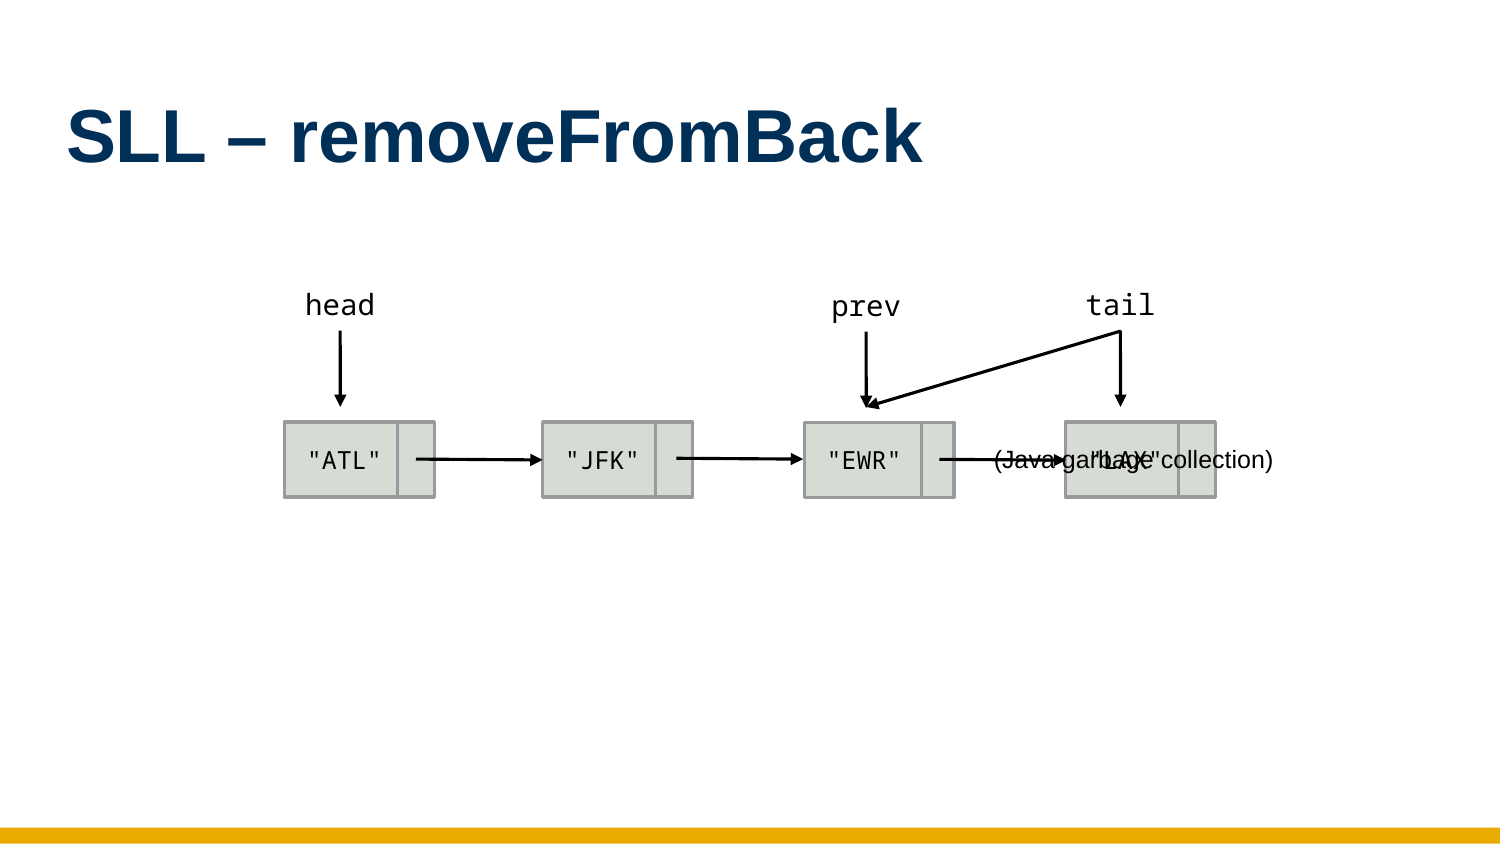

# SLL – removeFromBack
head
tail
prev
"EWR"
"ATL"
"JFK"
"LAX"
(Java garbage collection)